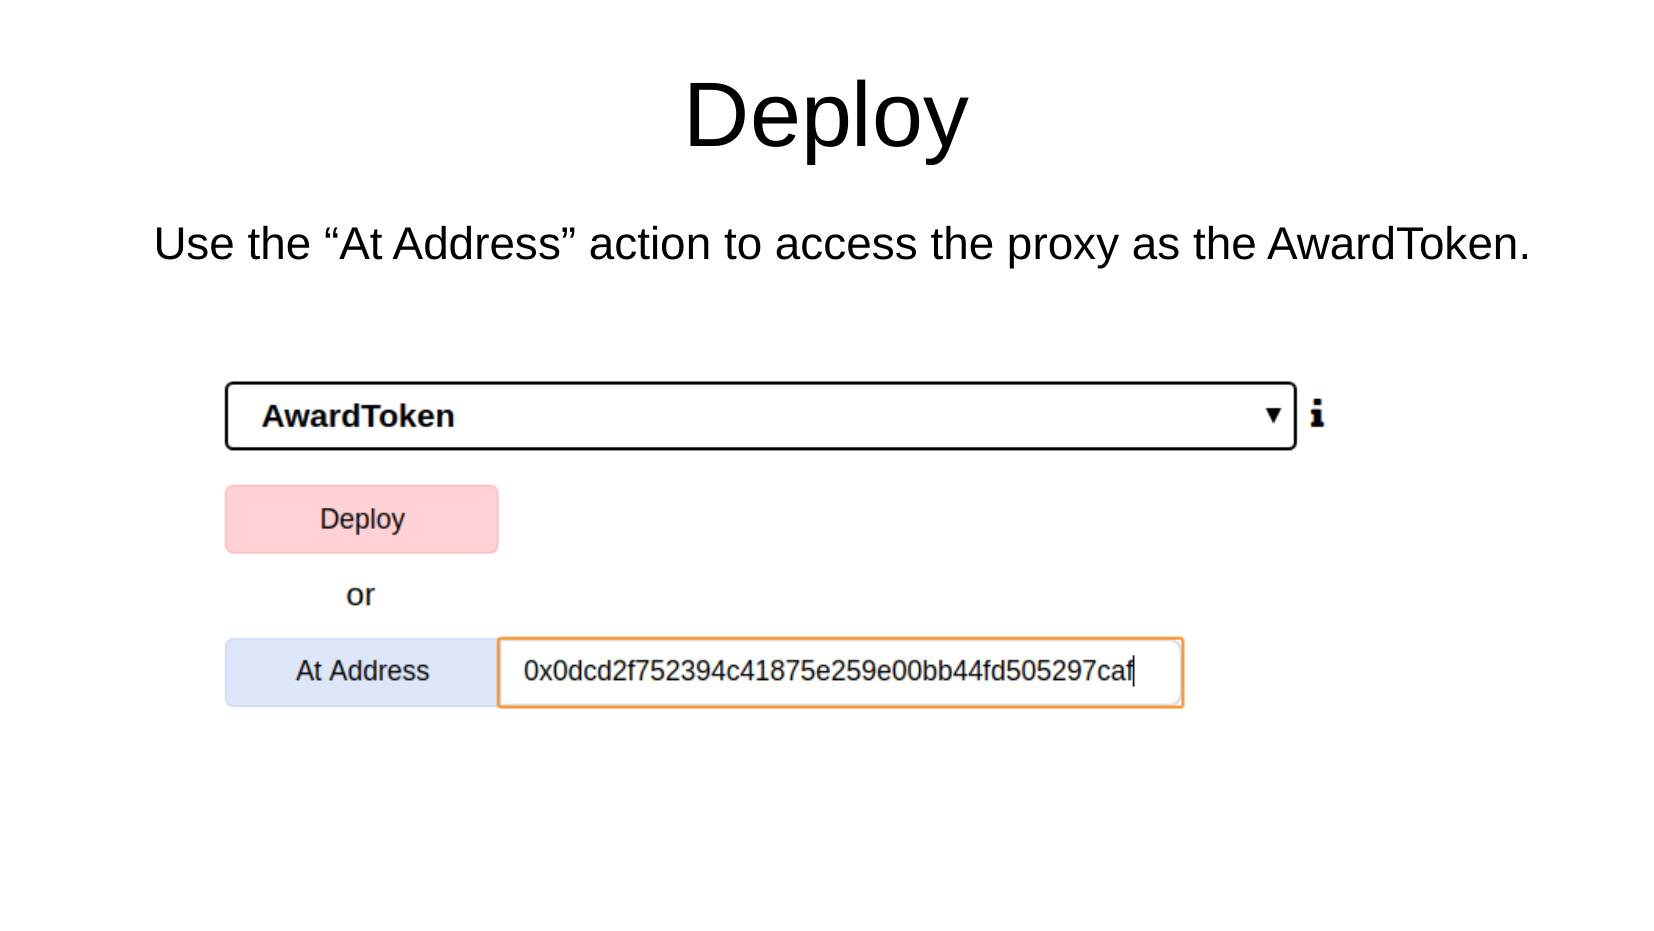

# Deploy
Use the “At Address” action to access the proxy as the AwardToken.